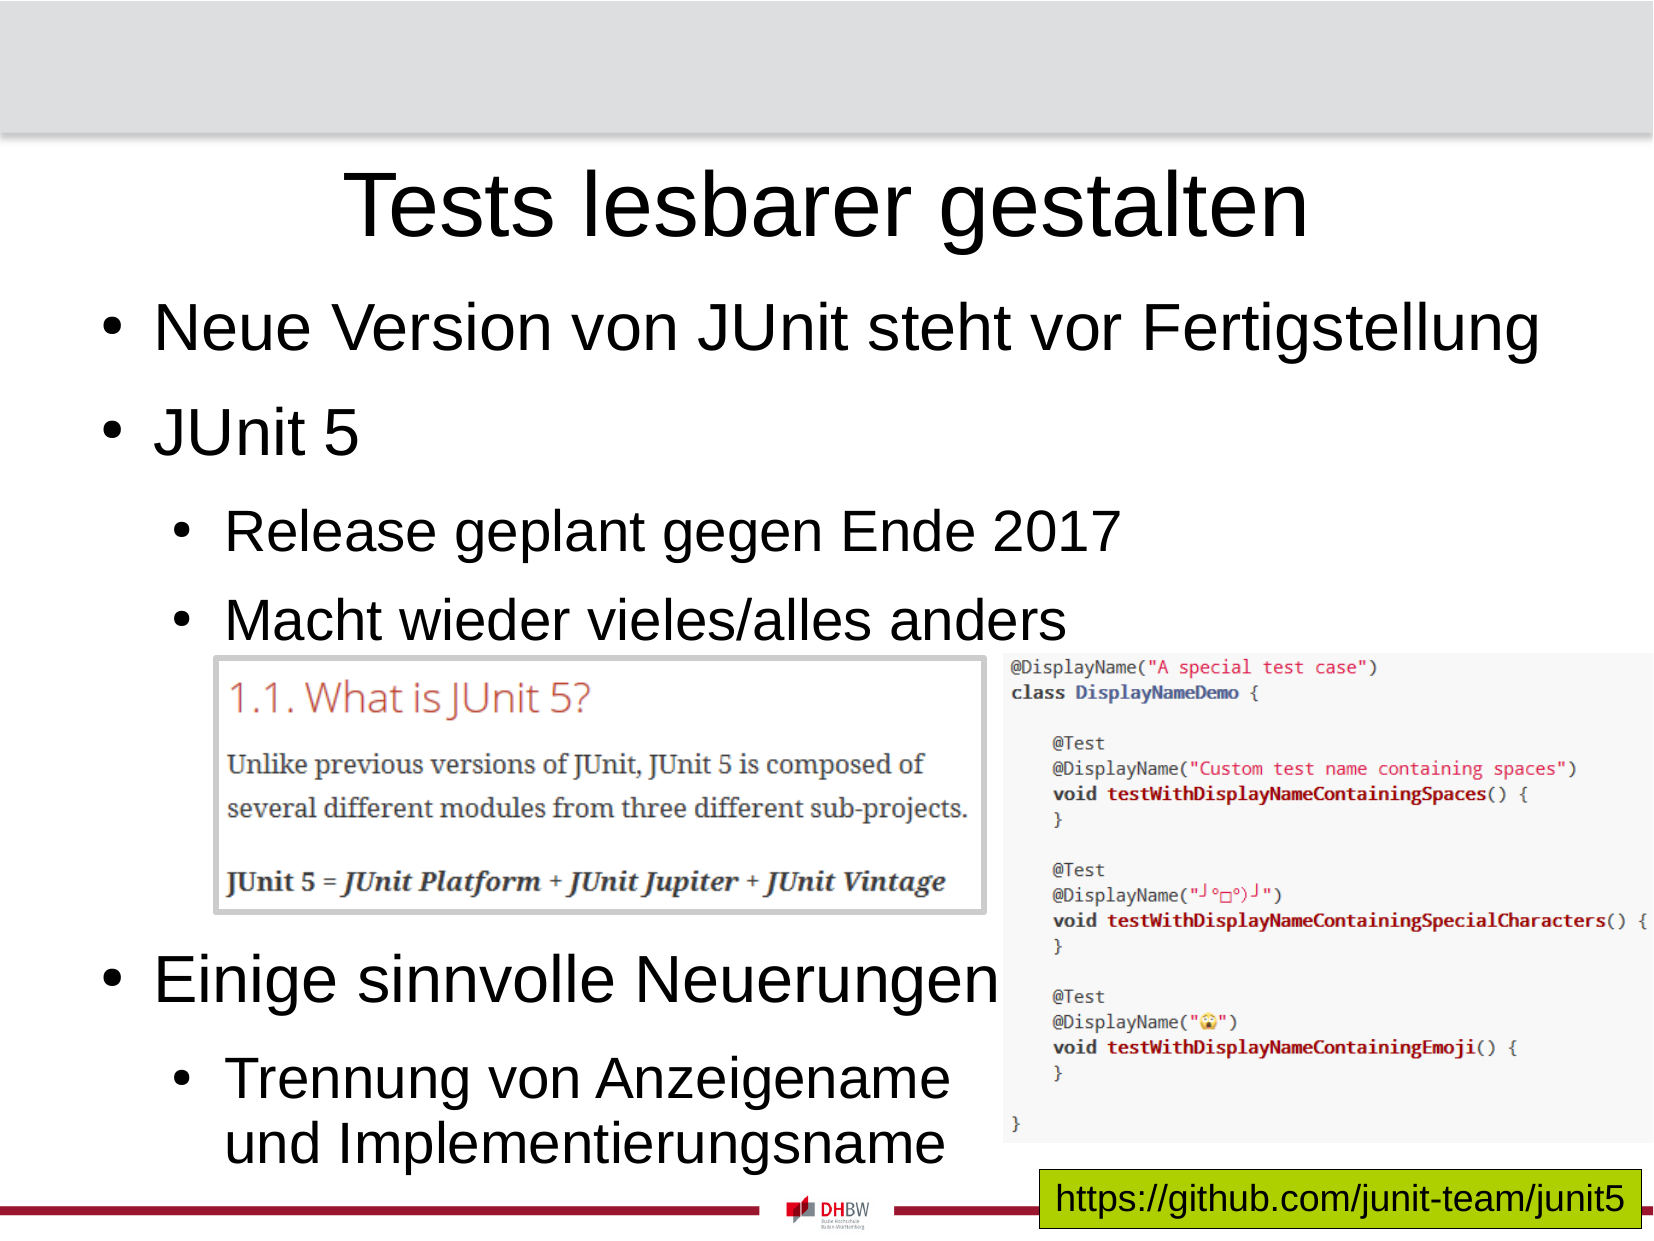

# Tests lesbarer gestalten
Neue Version von JUnit steht vor Fertigstellung
JUnit 5
Release geplant gegen Ende 2017
Macht wieder vieles/alles anders
Einige sinnvolle Neuerungen
Trennung von Anzeigename
und Implementierungsname
https://github.com/junit-team/junit5